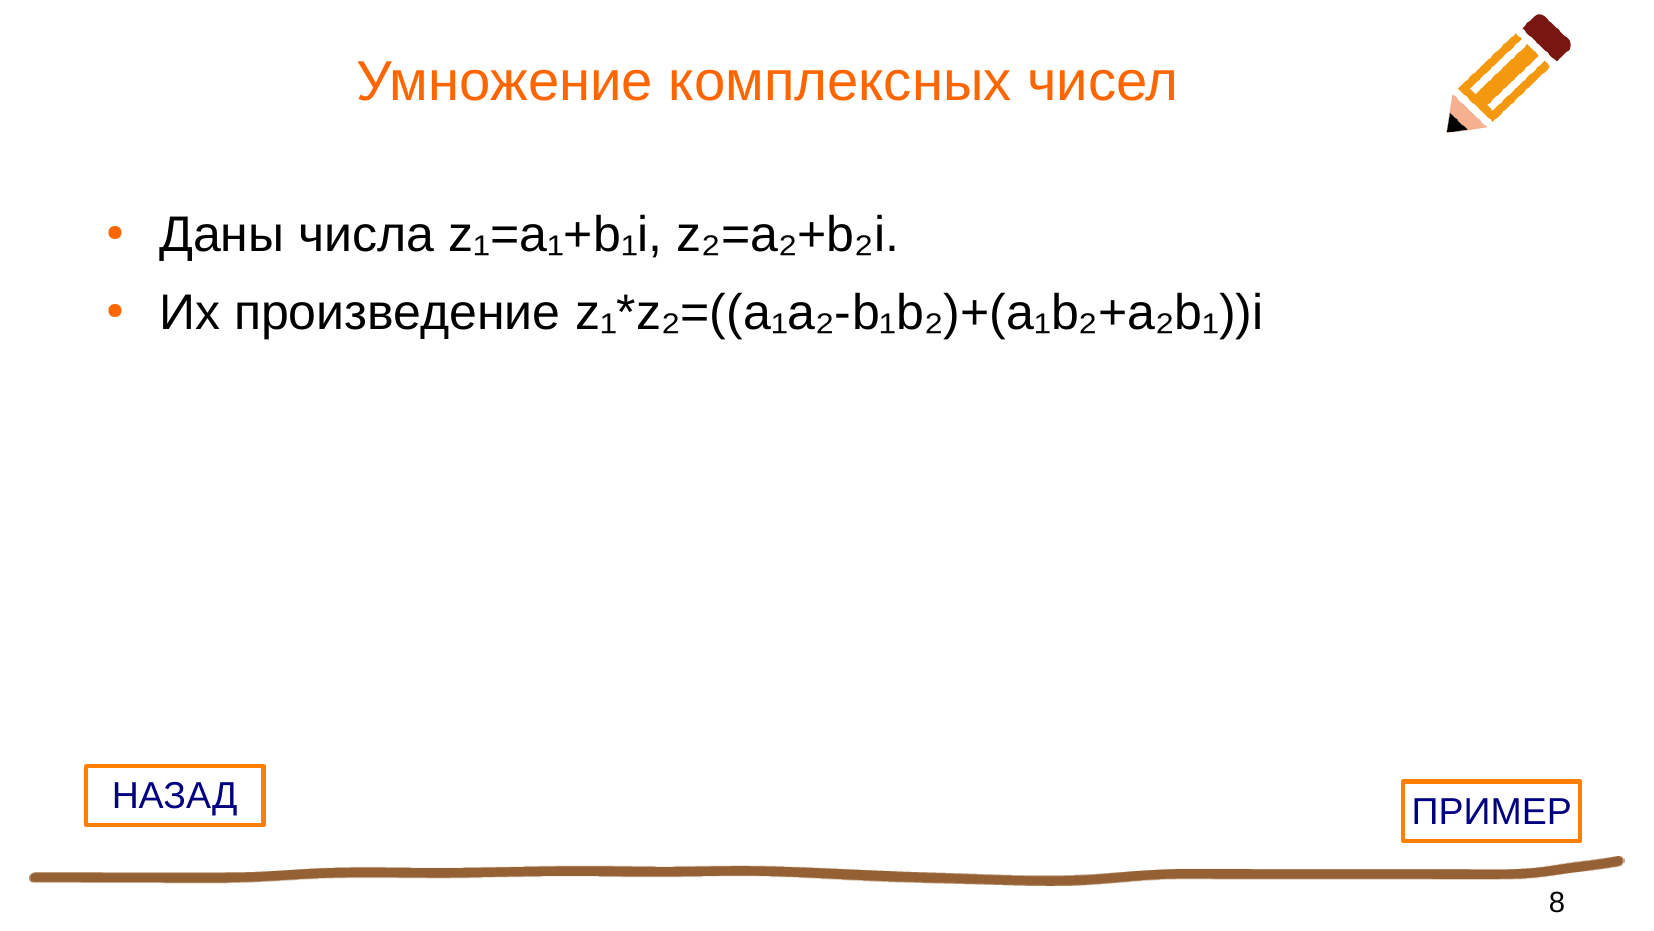

# Умножение комплексных чисел
Даны числа z₁=a₁+b₁i, z₂=a₂+b₂i.
Их произведение z₁*z₂=((a₁a₂-b₁b₂)+(a₁b₂+a₂b₁))i
НАЗАД
ПРИМЕР
8